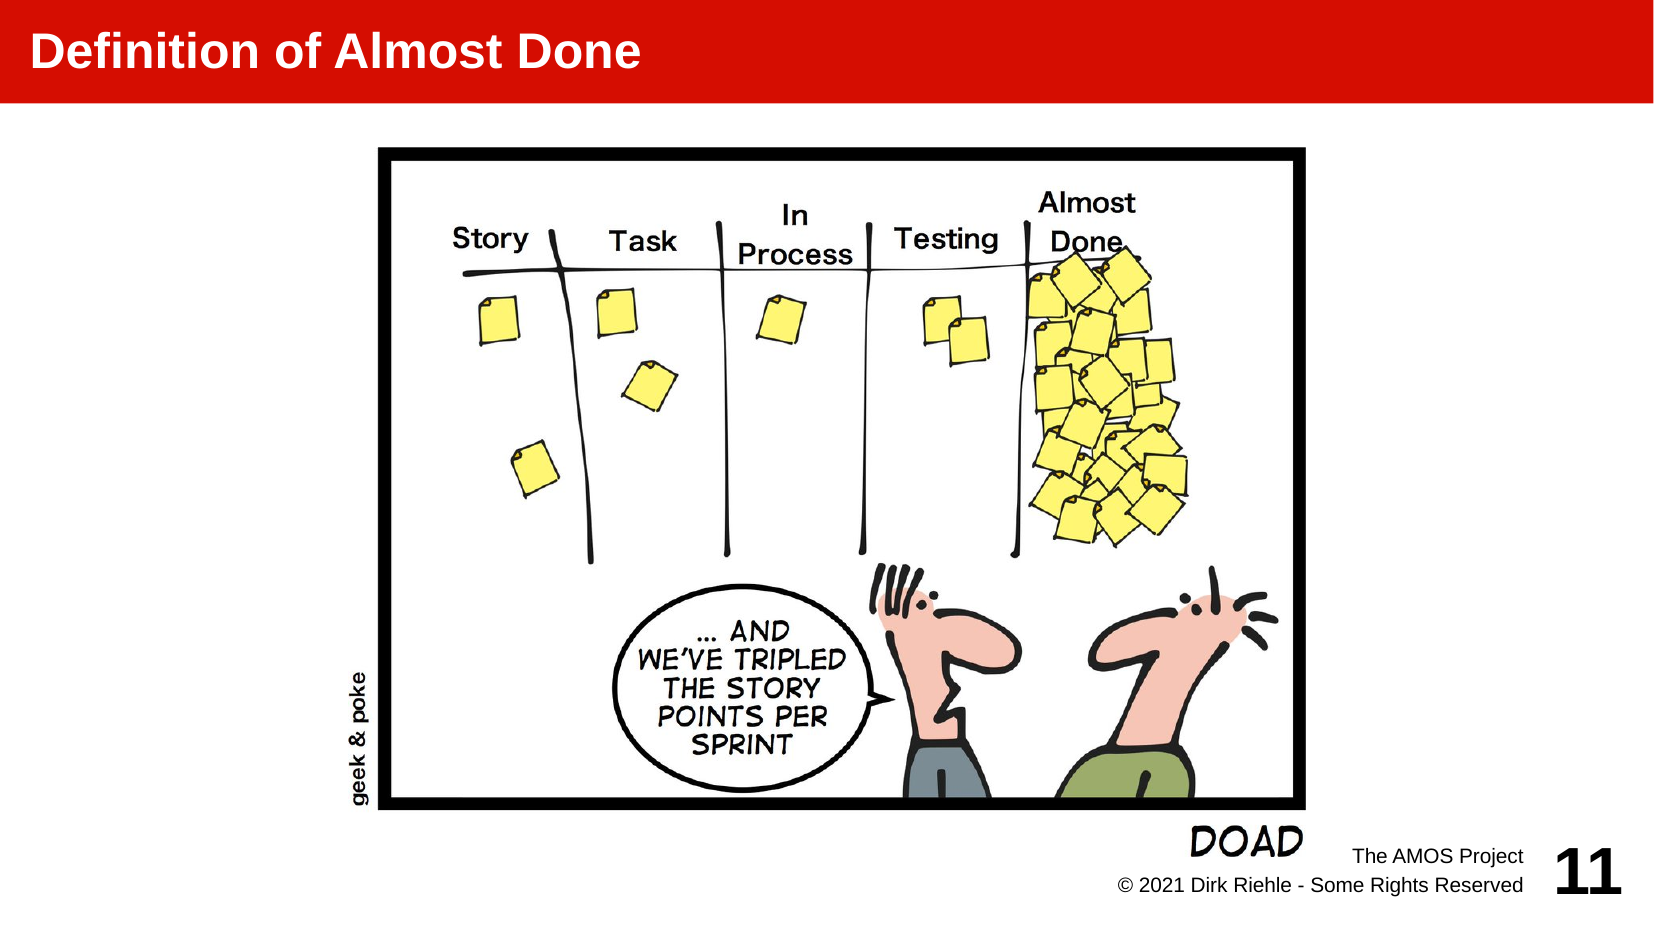

# Definition of Almost Done
The AMOS Project
11
© 2021 Dirk Riehle - Some Rights Reserved